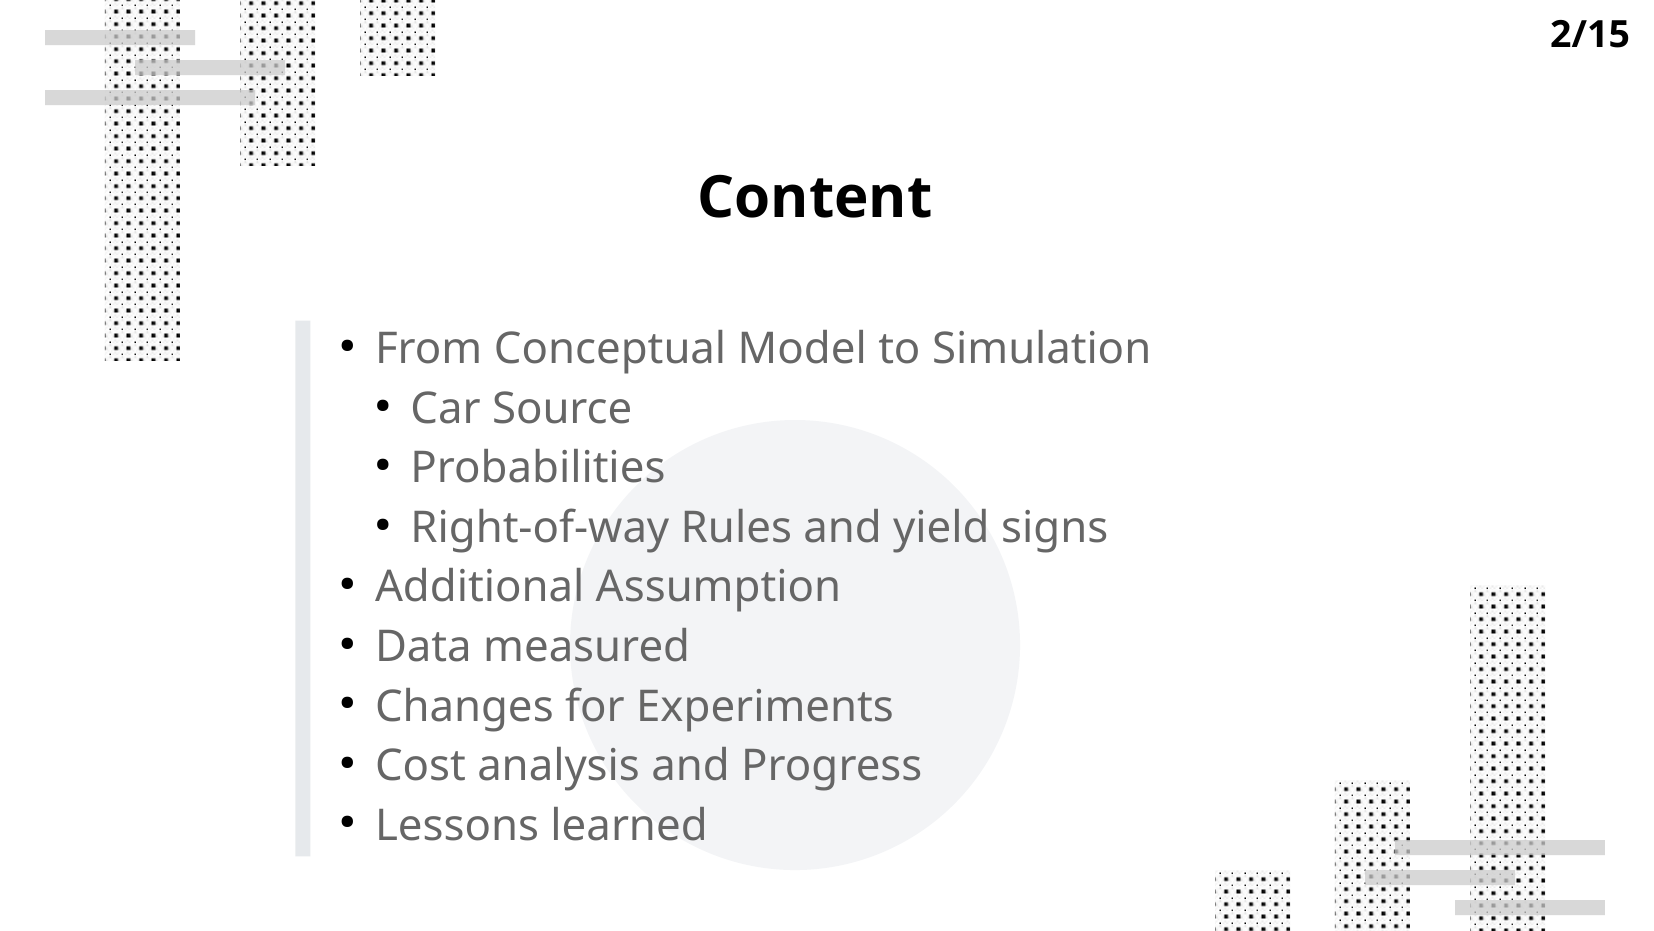

2/15
Content
From Conceptual Model to Simulation
Car Source
Probabilities
Right-of-way Rules and yield signs
Additional Assumption
Data measured
Changes for Experiments
Cost analysis and Progress
Lessons learned